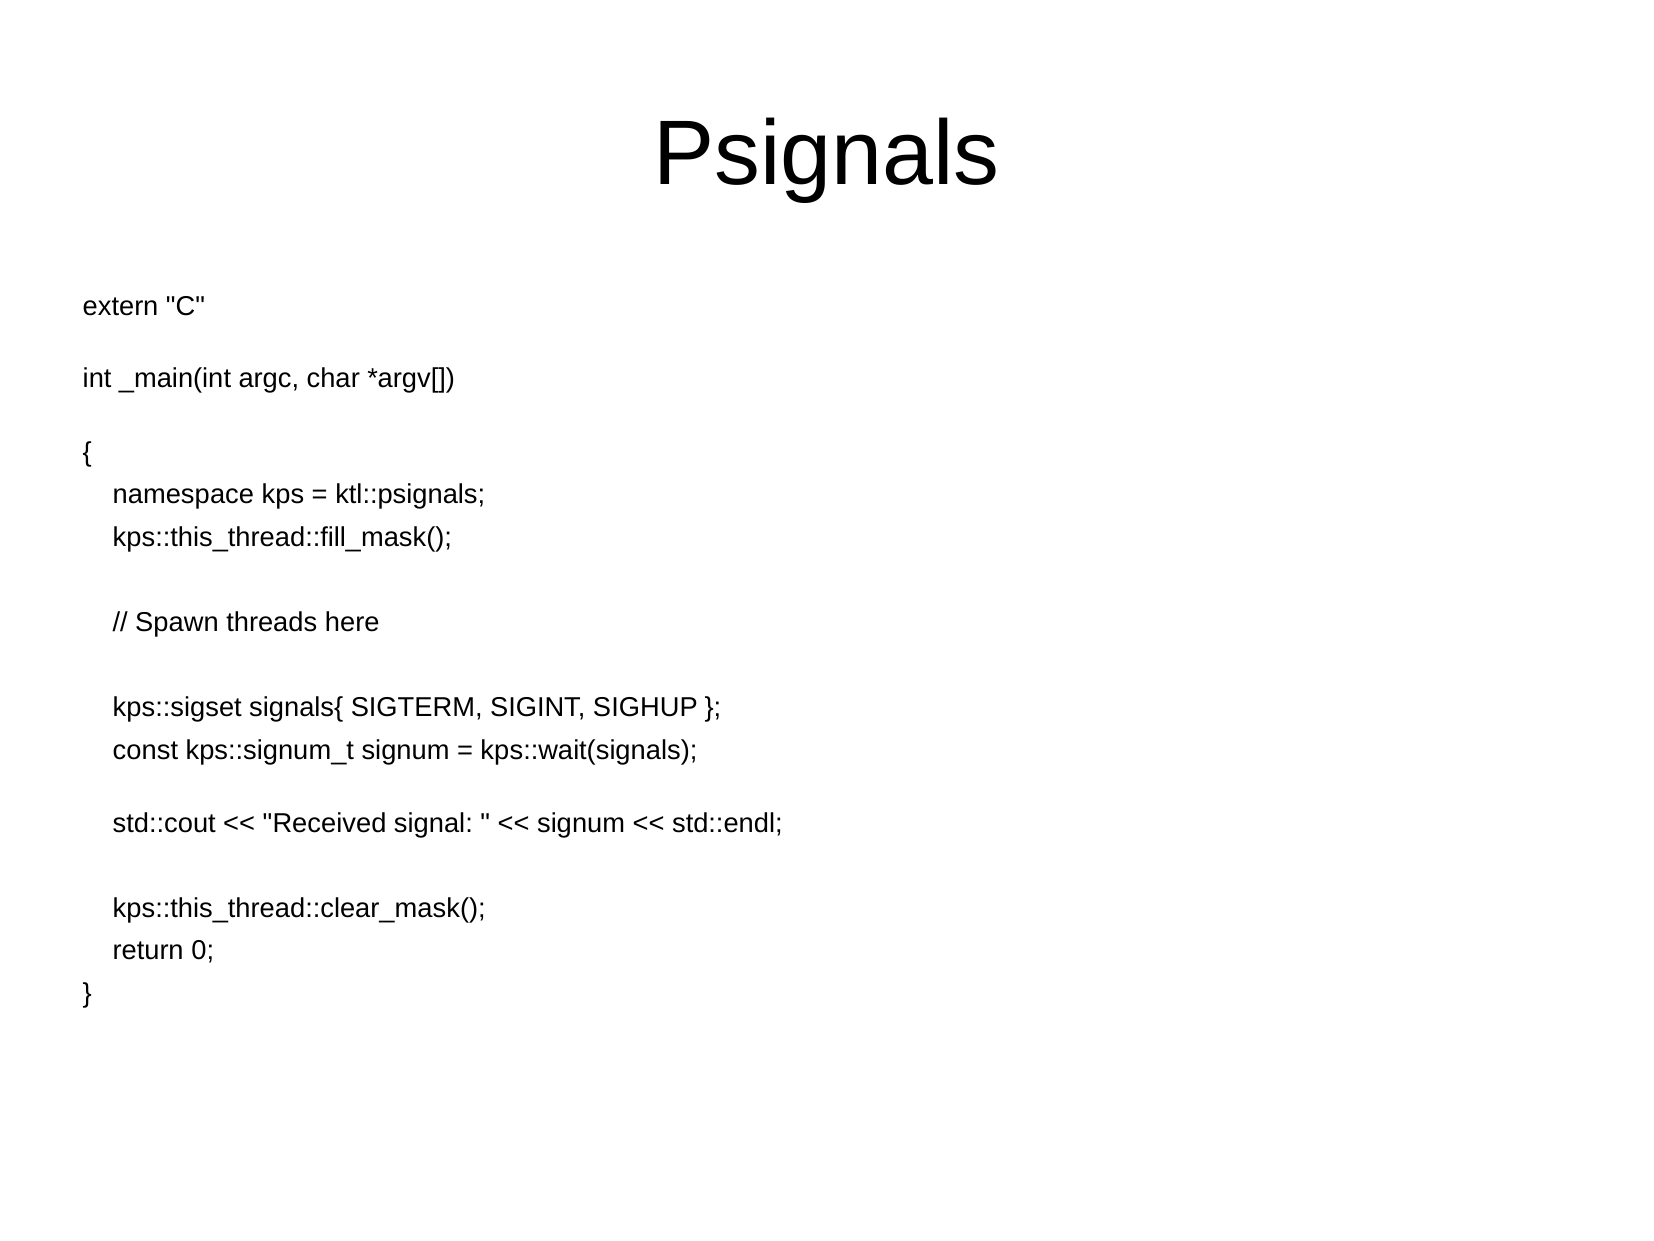

# Psignals
extern "C"
int _main(int argc, char *argv[])
{
 namespace kps = ktl::psignals;
 kps::this_thread::fill_mask();
 // Spawn threads here
 kps::sigset signals{ SIGTERM, SIGINT, SIGHUP };
 const kps::signum_t signum = kps::wait(signals);
 std::cout << "Received signal: " << signum << std::endl;
 kps::this_thread::clear_mask();
 return 0;
}